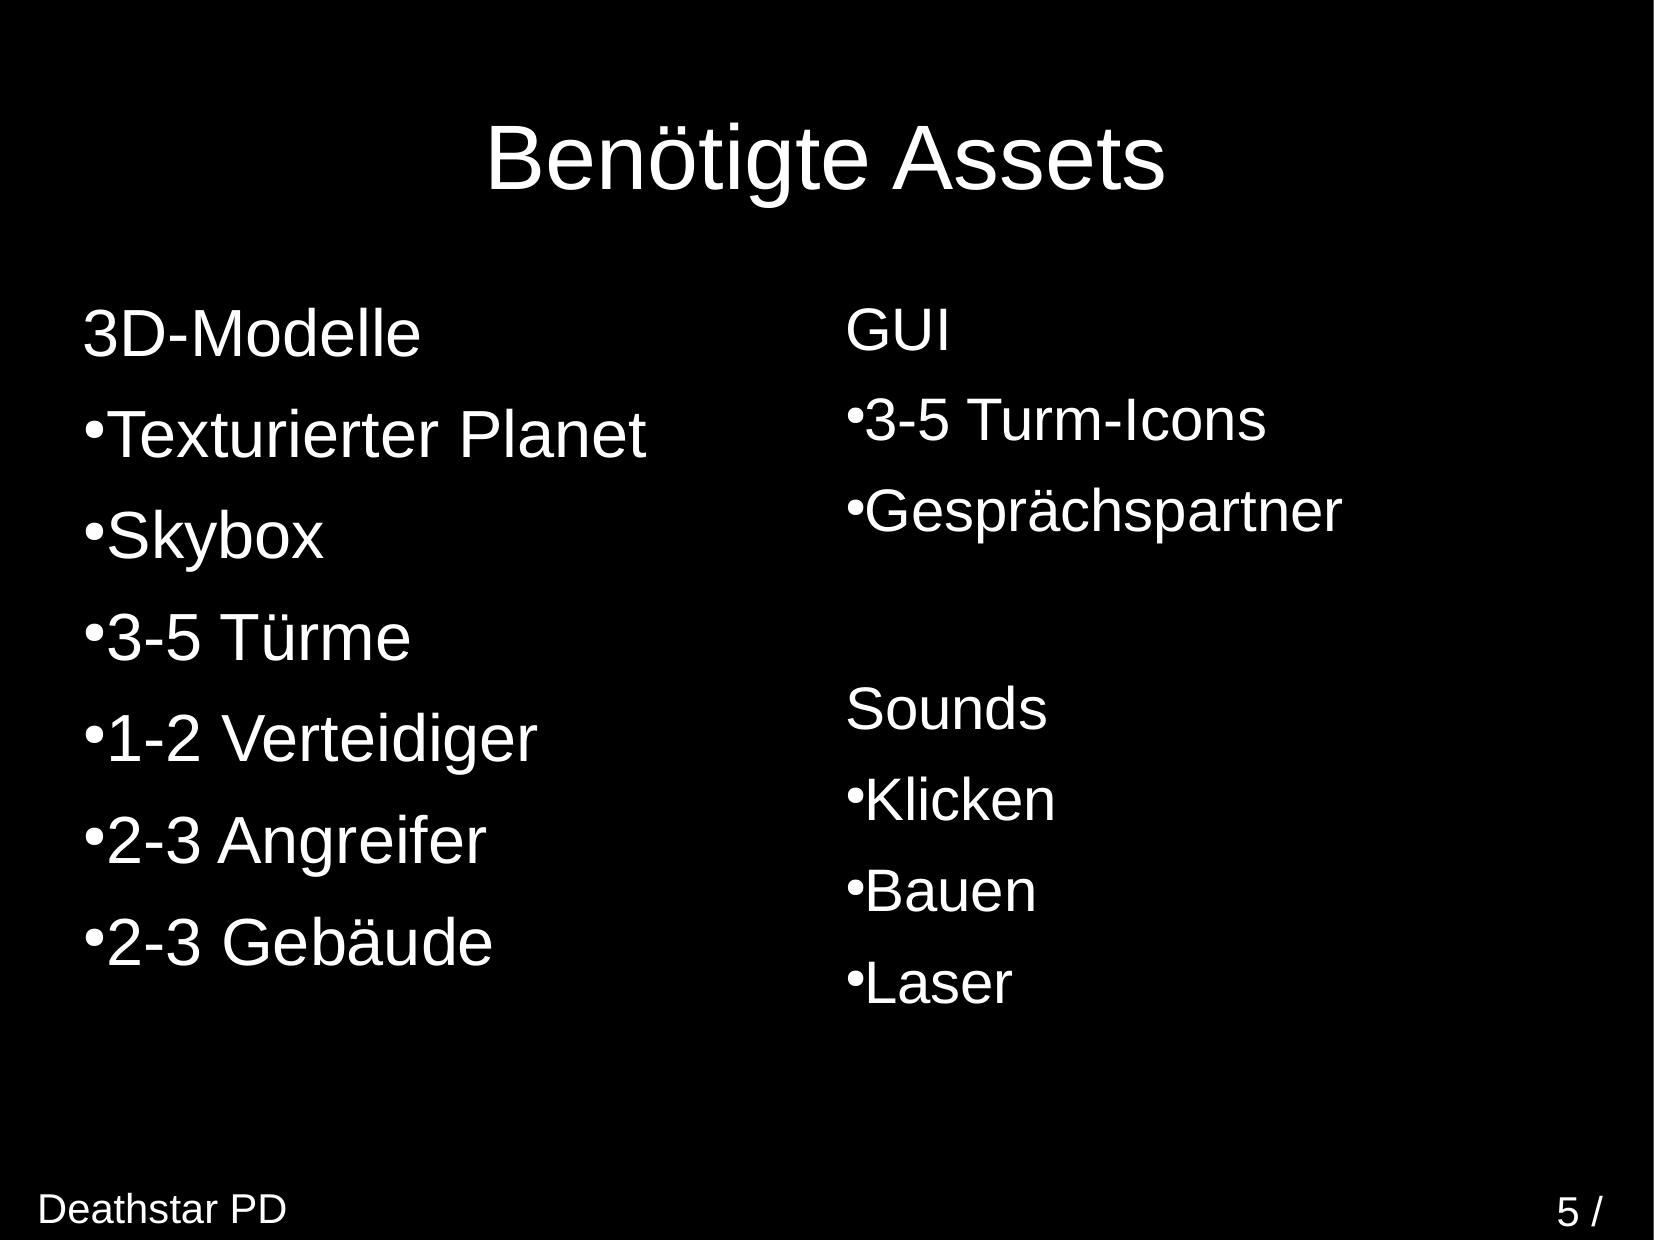

# Benötigte Assets
3D-Modelle
Texturierter Planet
Skybox
3-5 Türme
1-2 Verteidiger
2-3 Angreifer
2-3 Gebäude
GUI
3-5 Turm-Icons
Gesprächspartner
Sounds
Klicken
Bauen
Laser
Deathstar PD